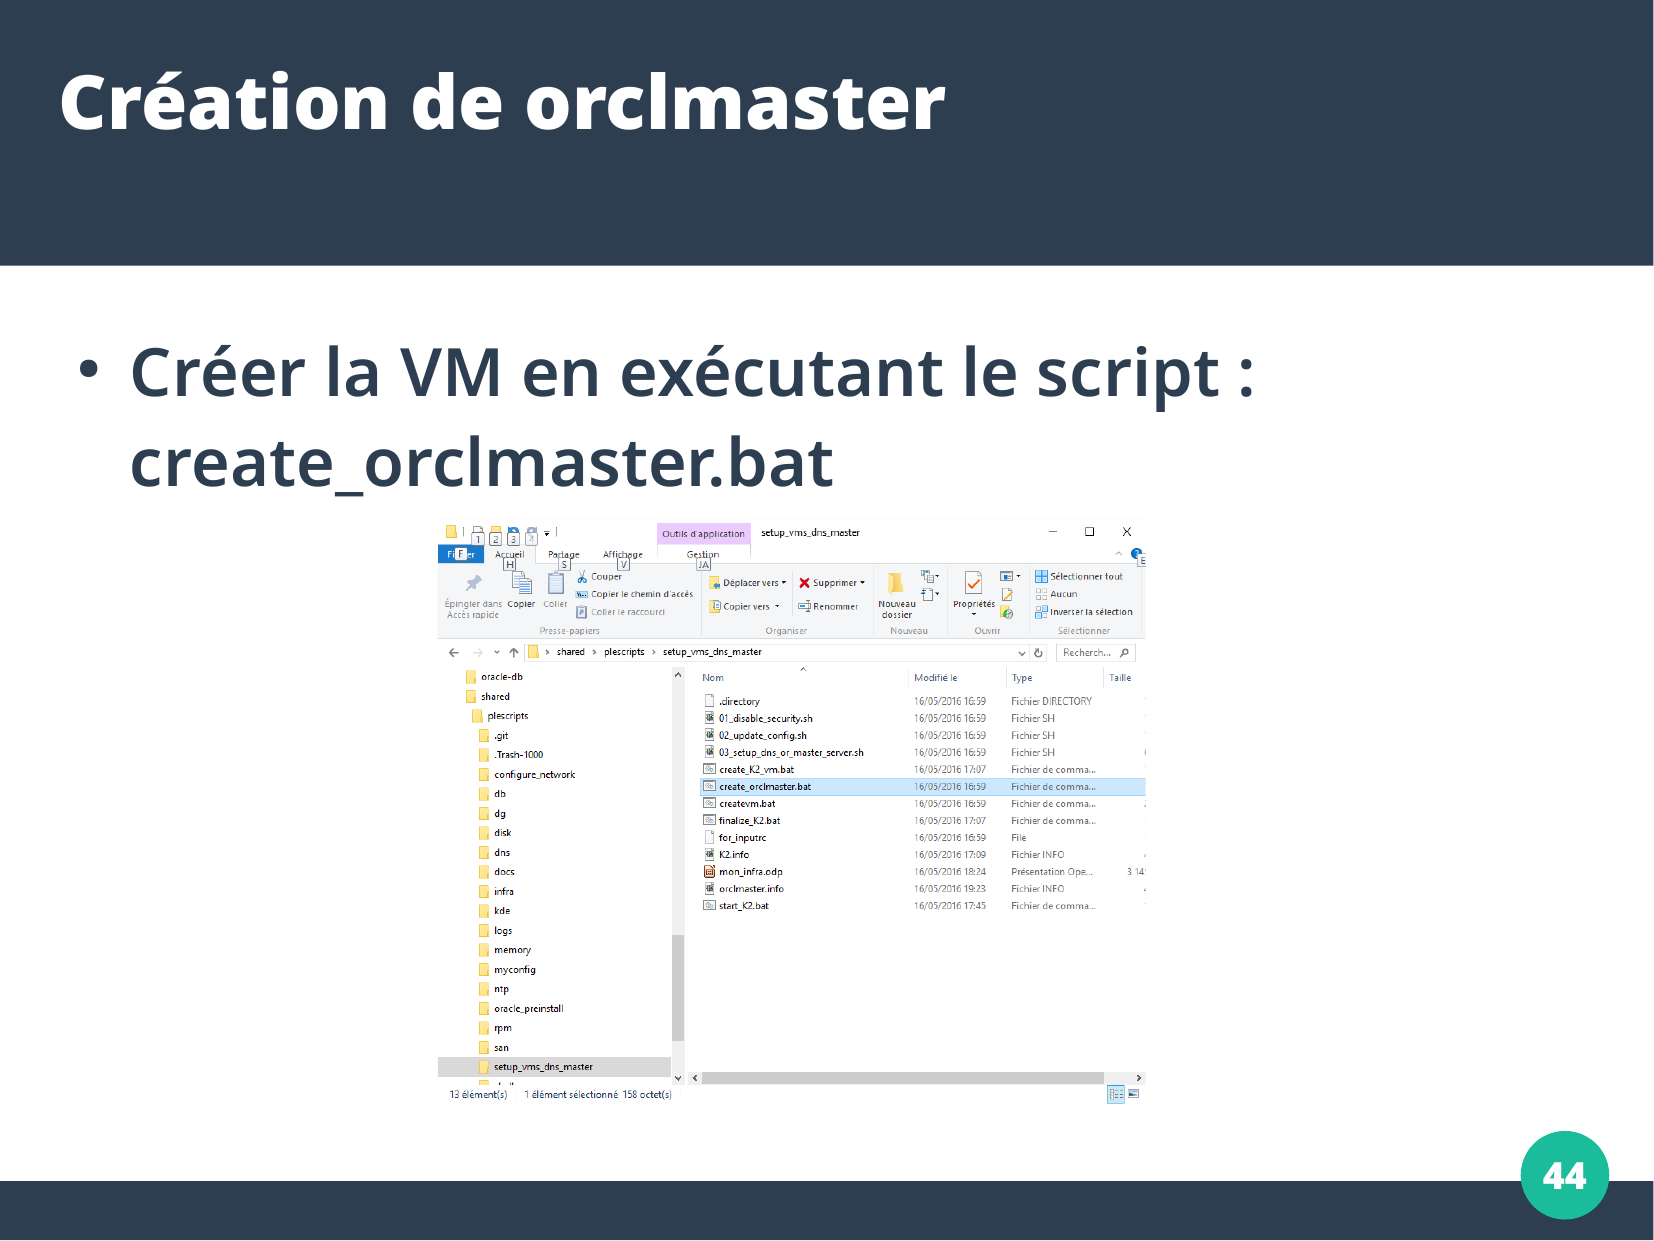

# Création de orclmaster
Créer la VM en exécutant le script : create_orclmaster.bat
44